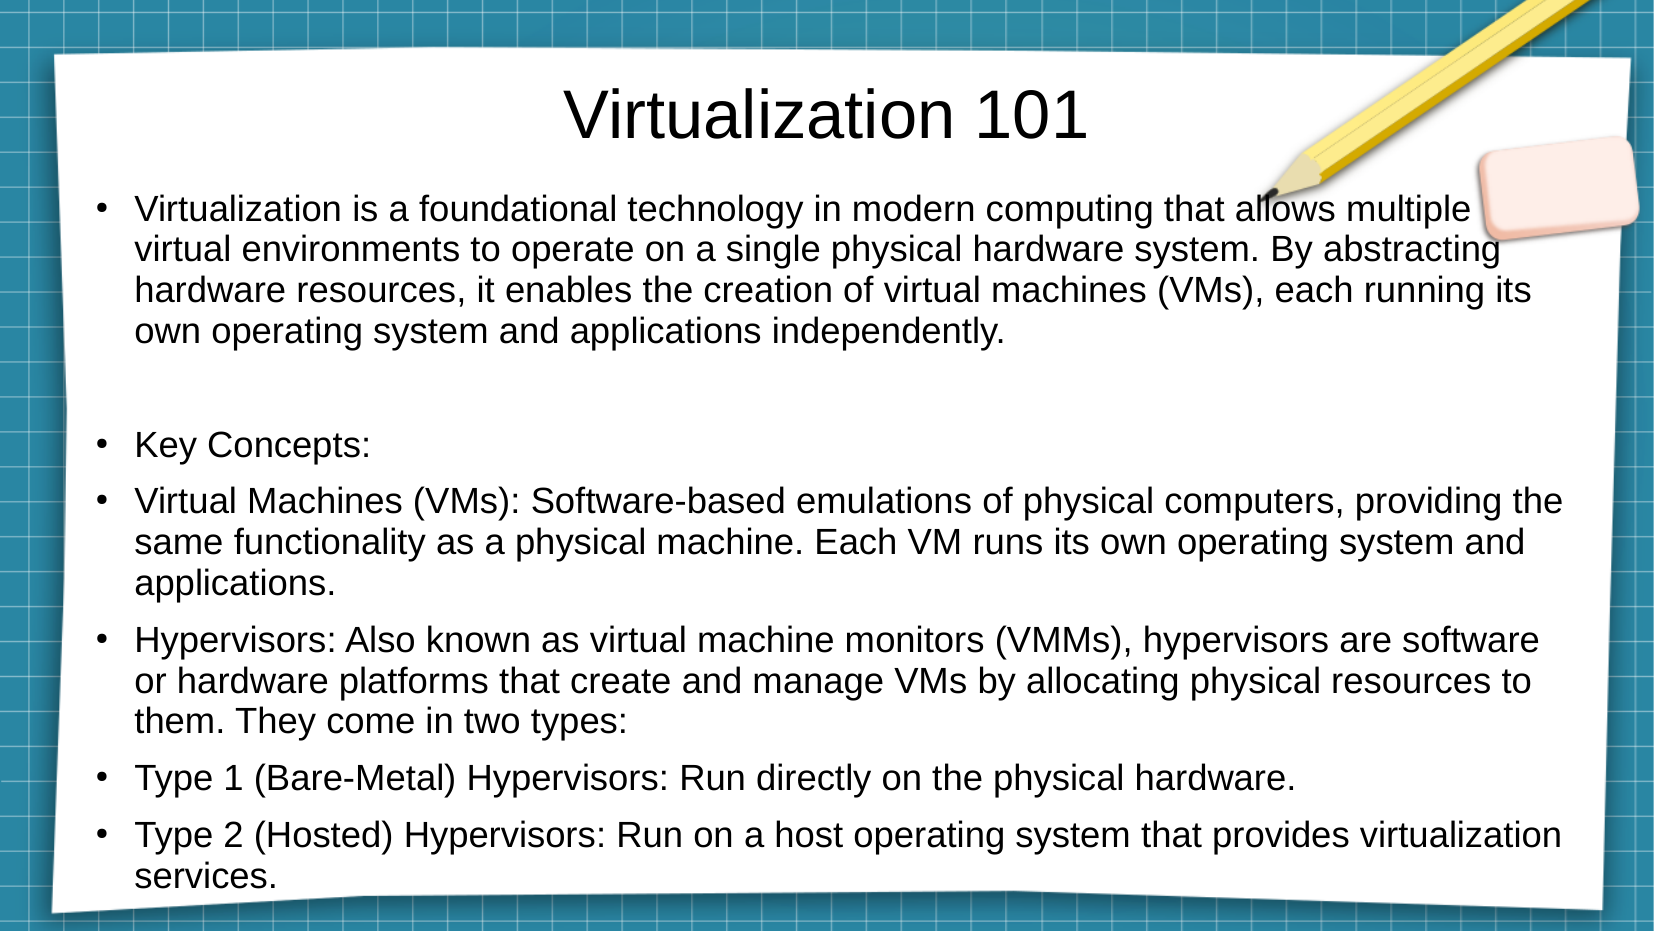

# Virtualization 101
Virtualization is a foundational technology in modern computing that allows multiple virtual environments to operate on a single physical hardware system. By abstracting hardware resources, it enables the creation of virtual machines (VMs), each running its own operating system and applications independently.
Key Concepts:
Virtual Machines (VMs): Software-based emulations of physical computers, providing the same functionality as a physical machine. Each VM runs its own operating system and applications.
Hypervisors: Also known as virtual machine monitors (VMMs), hypervisors are software or hardware platforms that create and manage VMs by allocating physical resources to them. They come in two types:
Type 1 (Bare-Metal) Hypervisors: Run directly on the physical hardware.
Type 2 (Hosted) Hypervisors: Run on a host operating system that provides virtualization services.